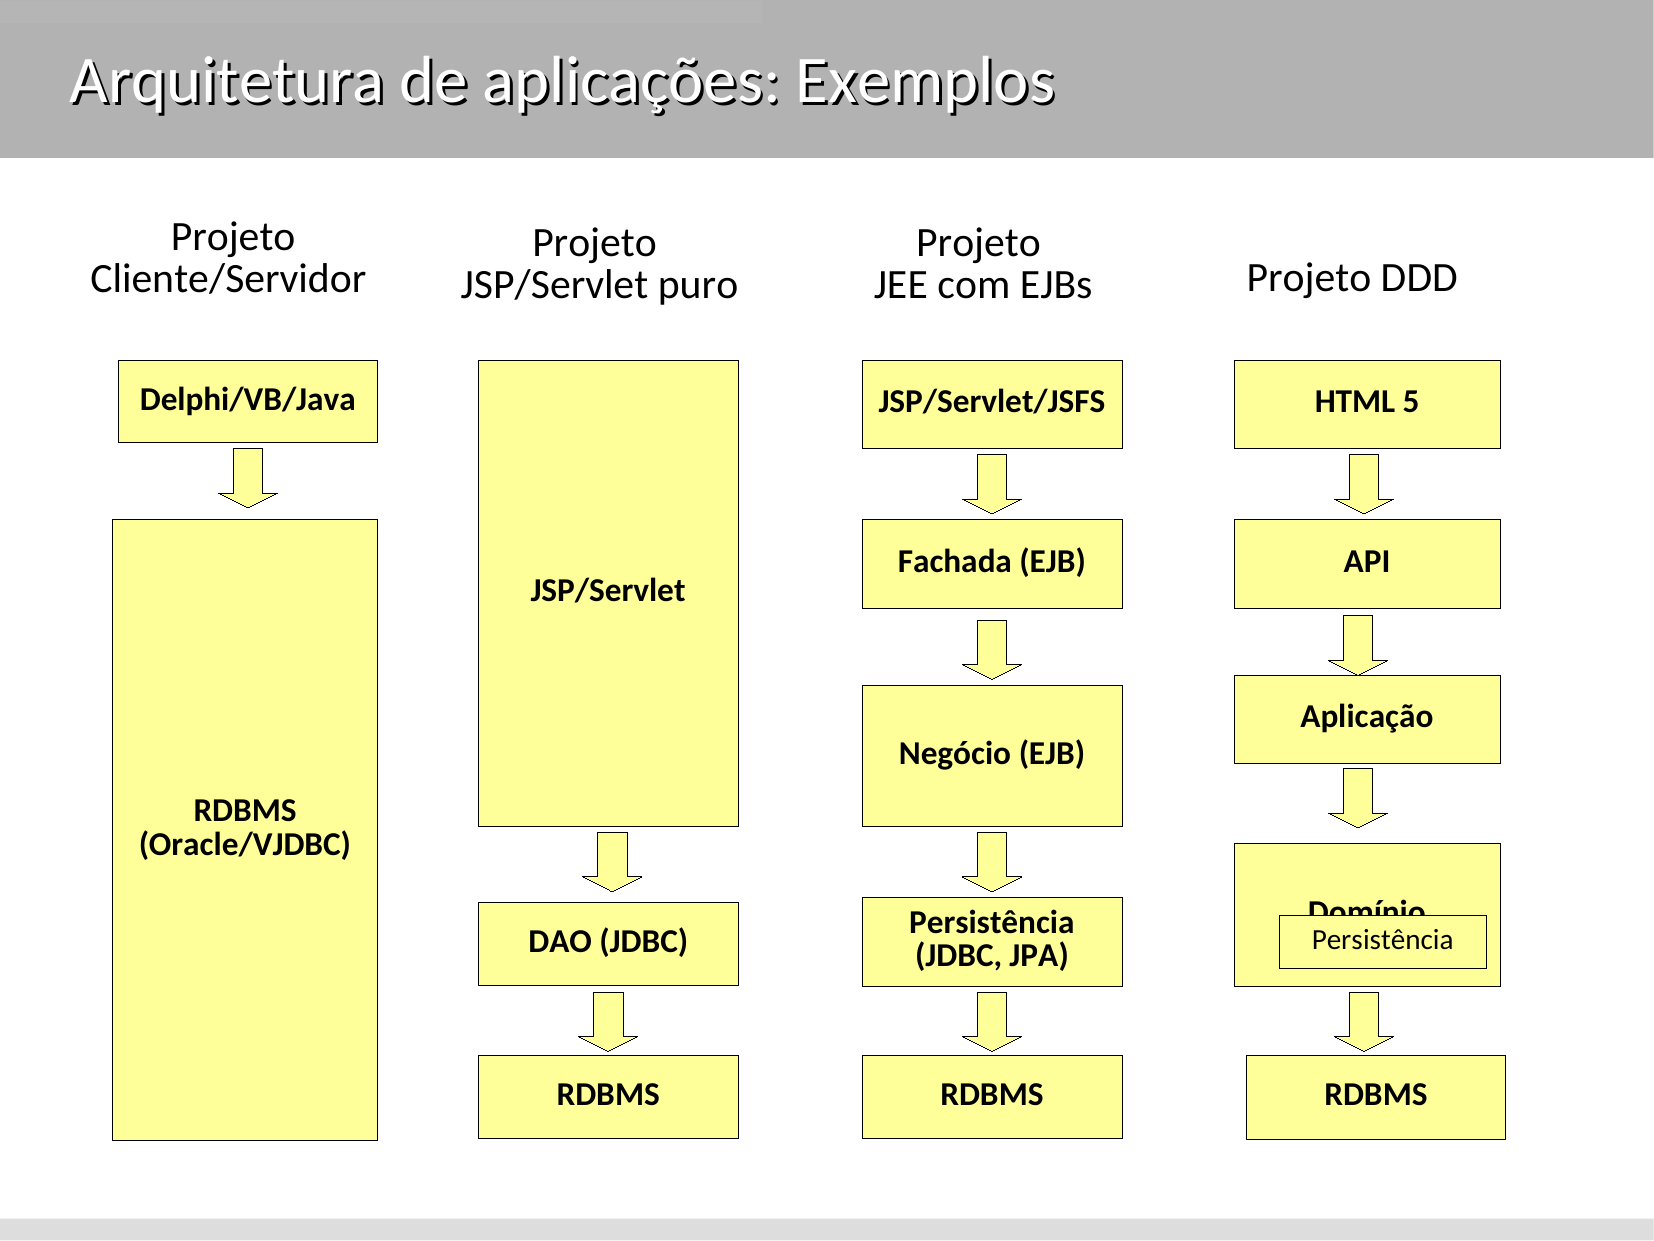

# Arquitetura de aplicações: Exemplos
Projeto Cliente/Servidor
Projeto
JEE com EJBs
Projeto
JSP/Servlet puro
Projeto DDD
Delphi/VB/Java
JSP/Servlet/JSFS
HTML 5
JSP/Servlet
RDBMS
(Oracle/VJDBC)
Fachada (EJB)
API
Aplicação
Negócio (EJB)
Domínio
Persistência
(JDBC, JPA)
DAO (JDBC)
Persistência
RDBMS
RDBMS
RDBMS